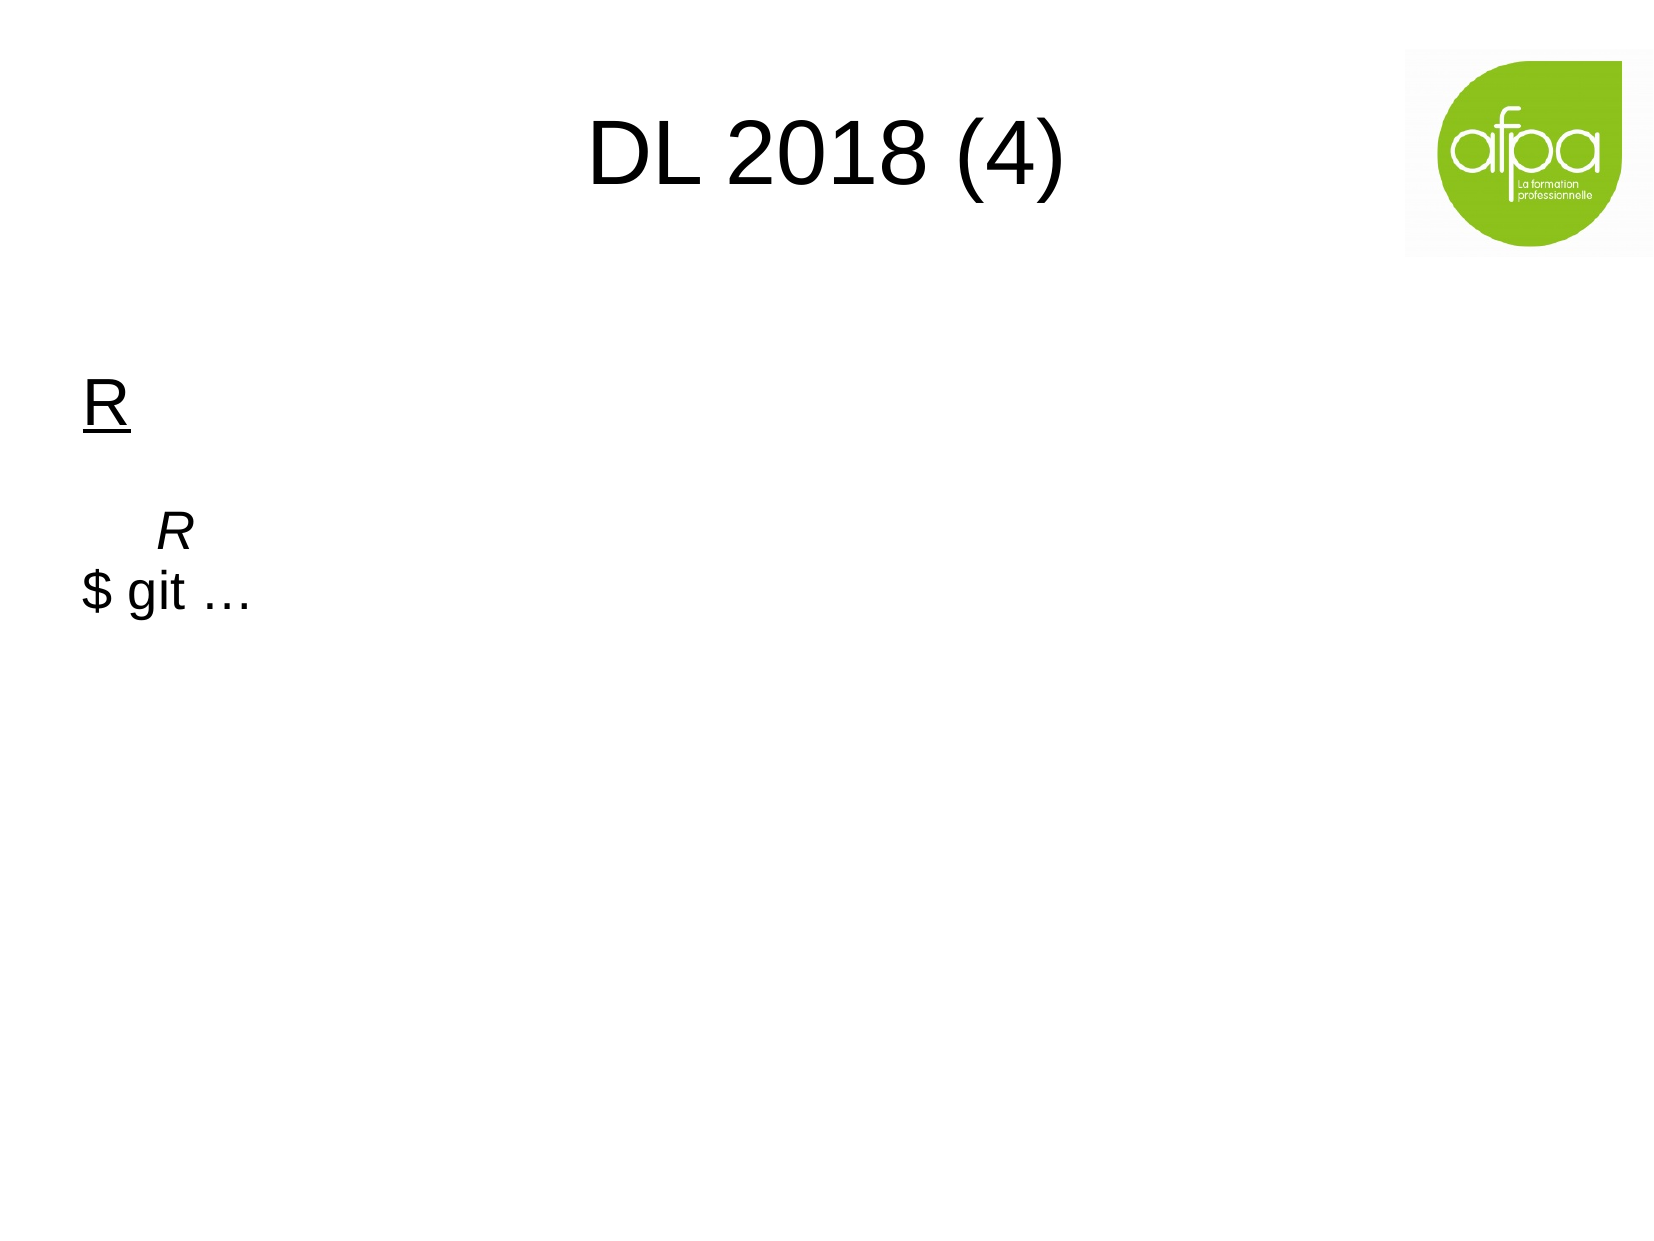

# DL 2018 (4)
R
R
$ git …